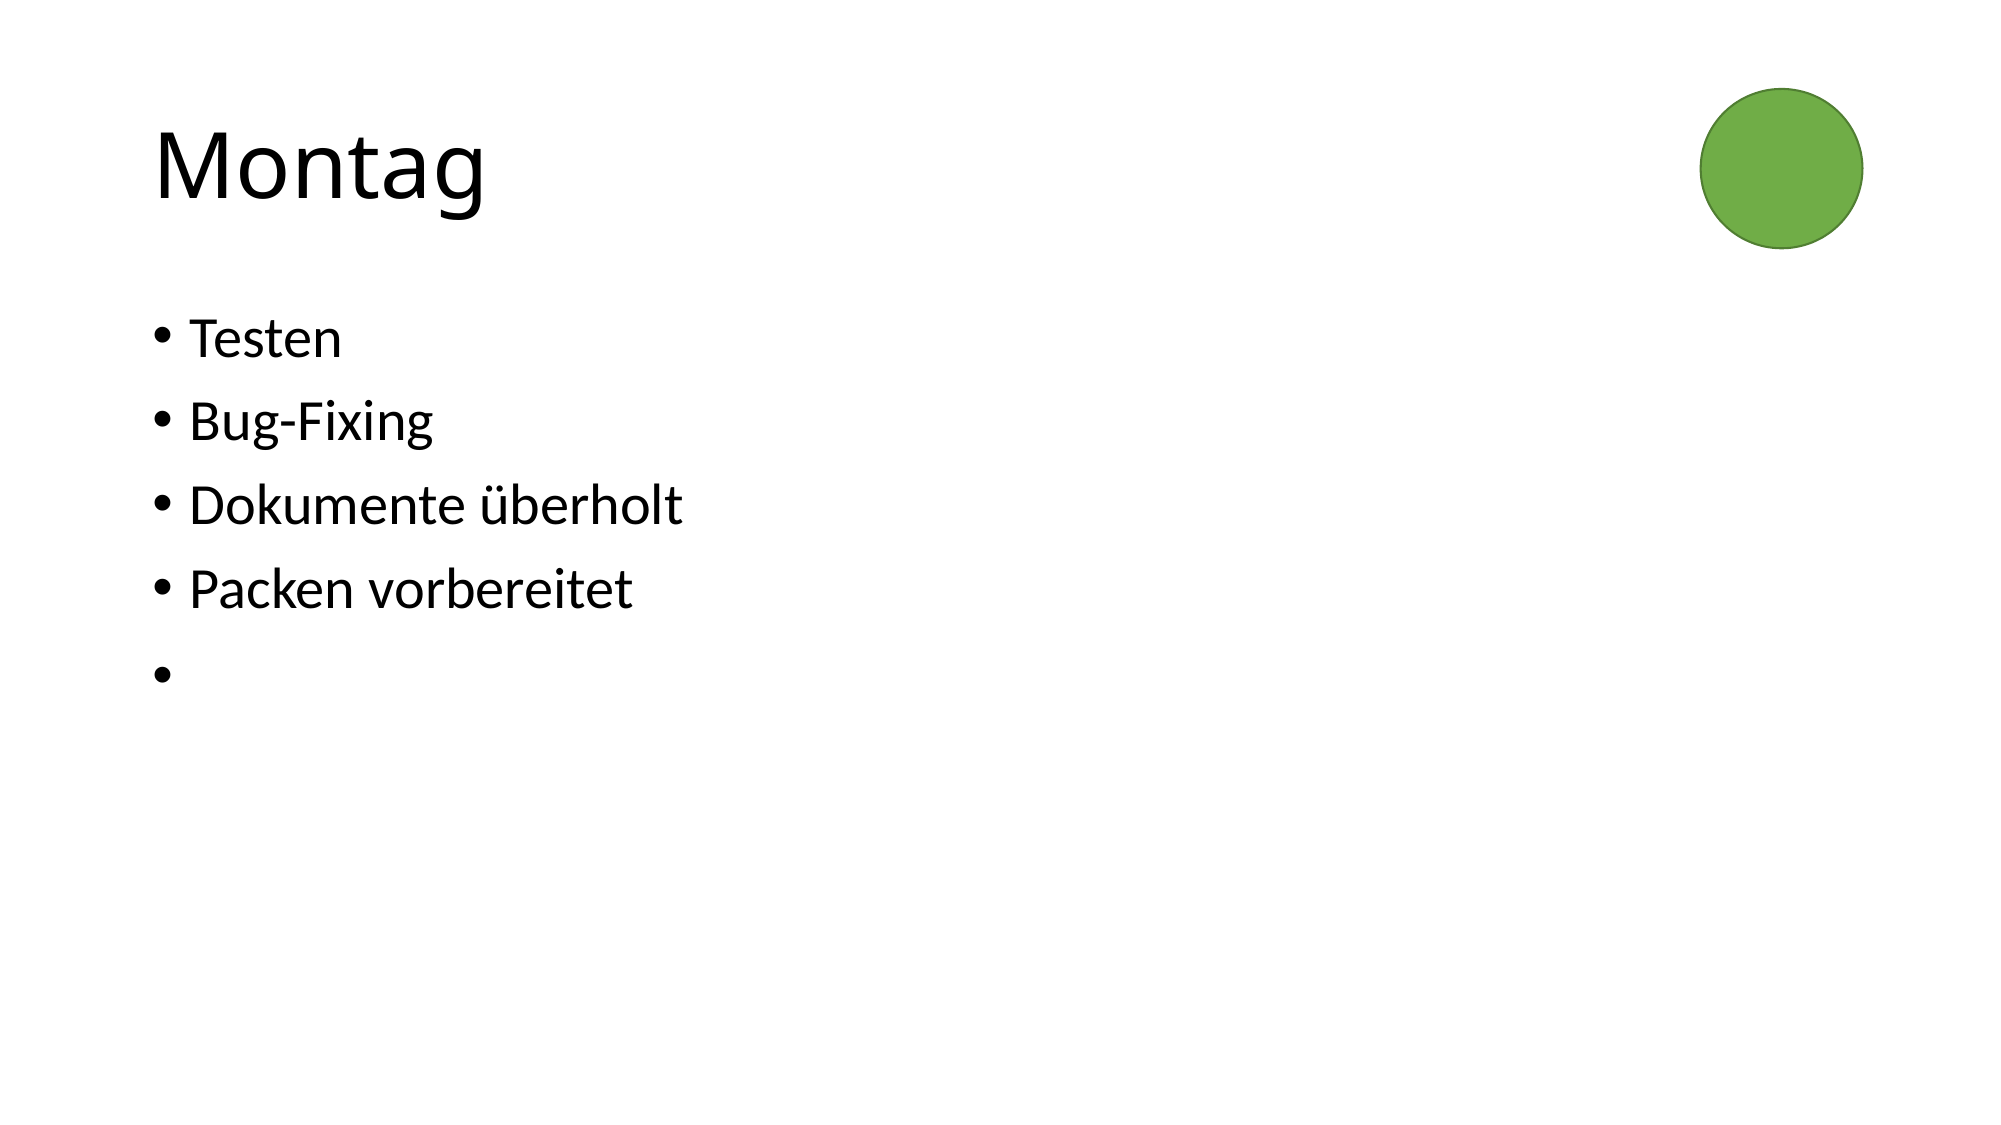

# Montag
Testen
Bug-Fixing
Dokumente überholt
Packen vorbereitet